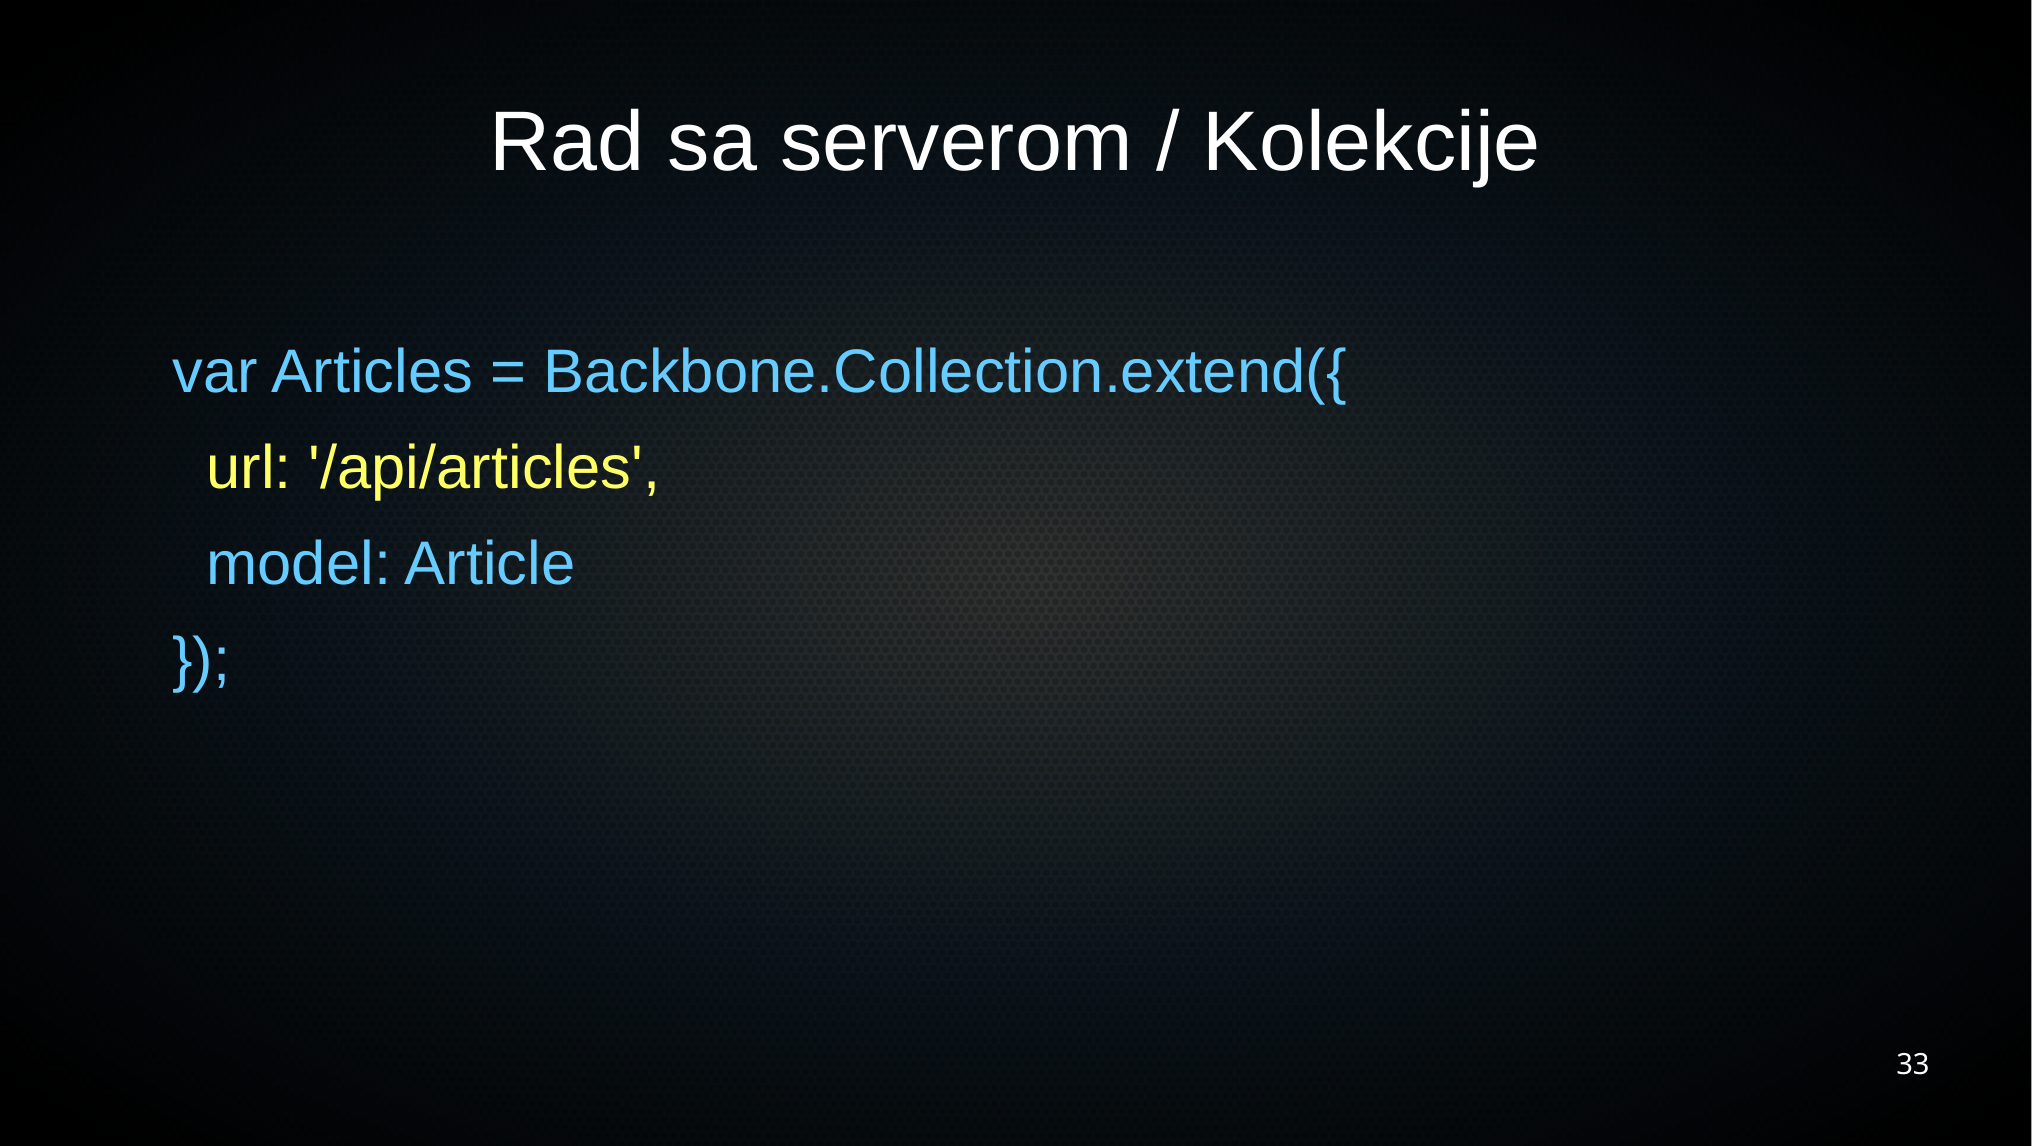

# Rad sa serverom / Kolekcije
var Articles = Backbone.Collection.extend({
 url: '/api/articles',
 model: Article
});
33